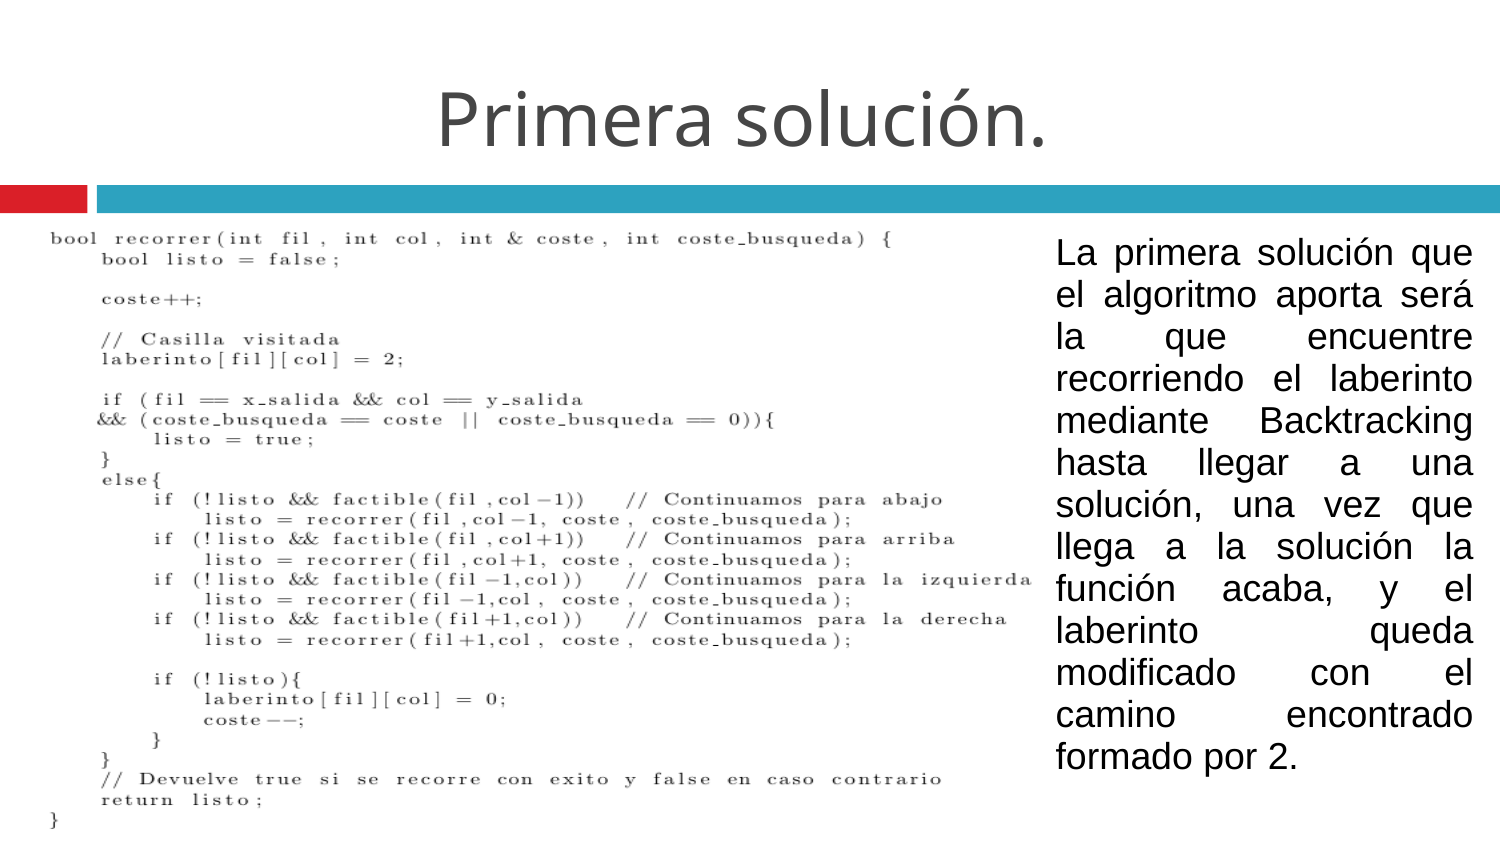

Primera solución.
La primera solución que el algoritmo aporta será la que encuentre recorriendo el laberinto mediante Backtracking hasta llegar a una solución, una vez que llega a la solución la función acaba, y el laberinto queda modificado con el camino encontrado formado por 2.